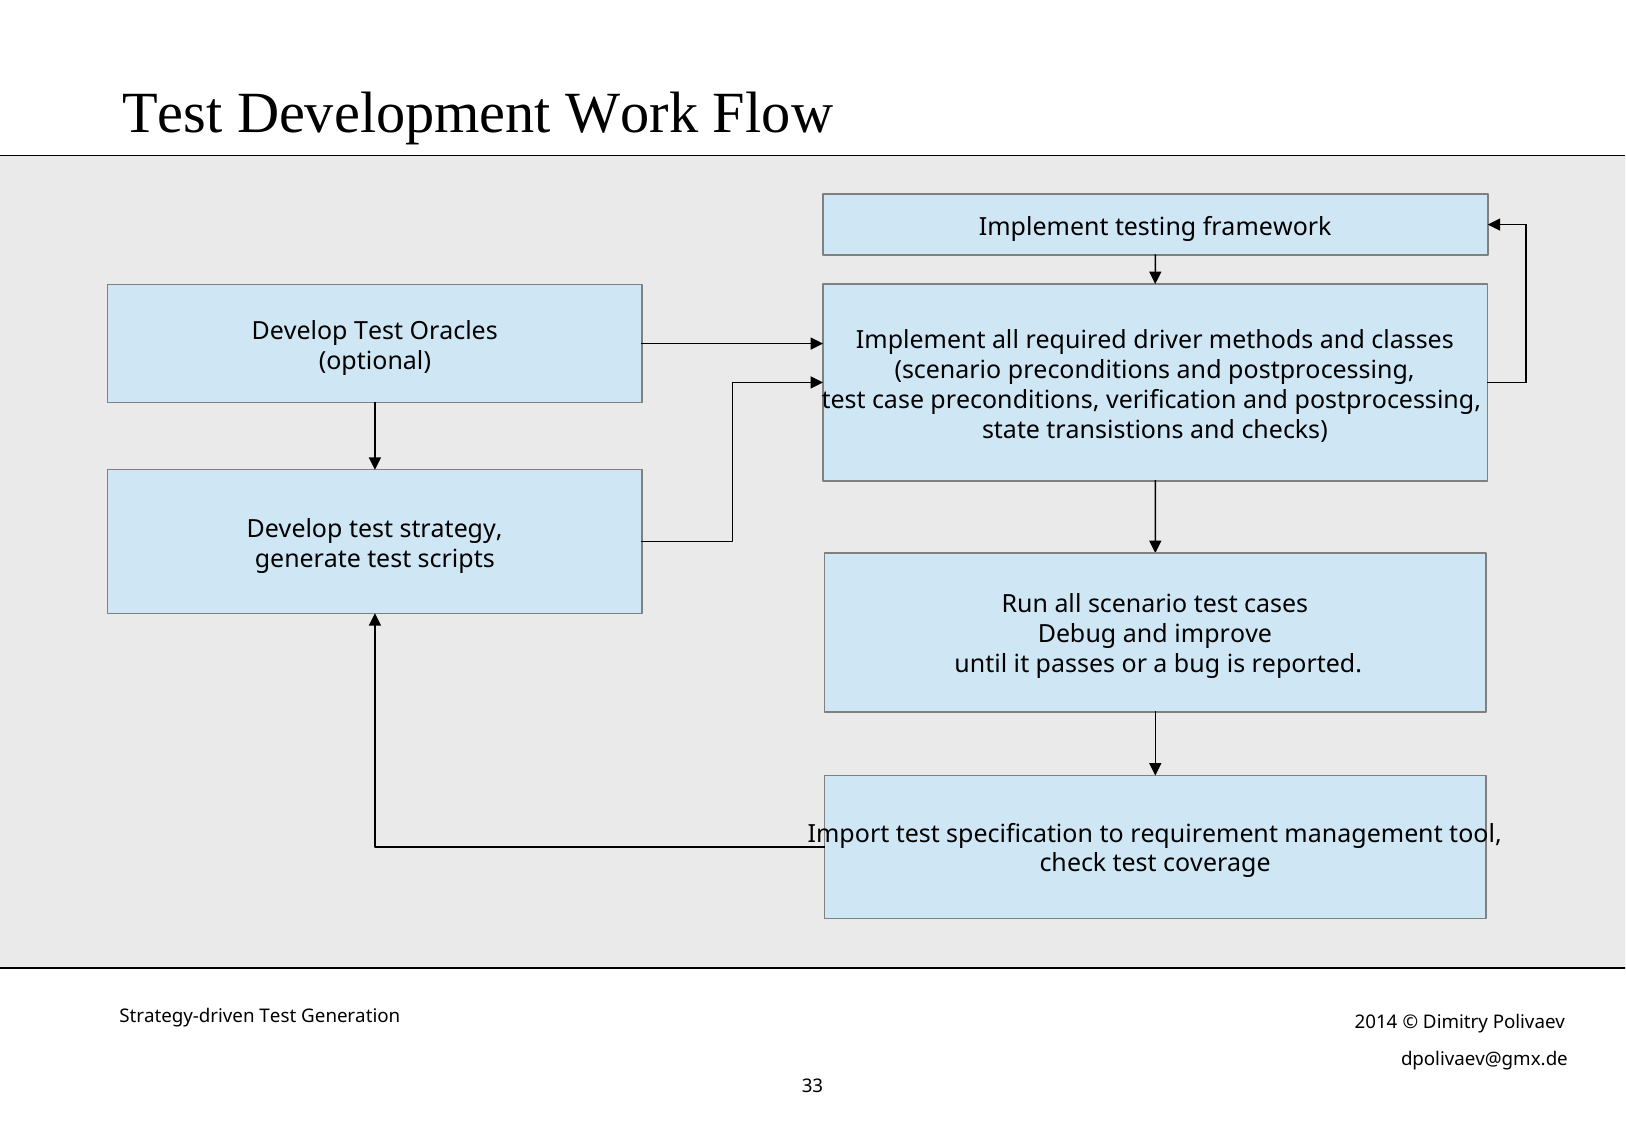

# Test Development Work Flow
Implement testing framework
Implement all required driver methods and classes
(scenario preconditions and postprocessing,
test case preconditions, verification and postprocessing,
state transistions and checks)
Develop Test Oracles
(optional)
Develop test strategy,
generate test scripts
Run all scenario test cases
Debug and improve
 until it passes or a bug is reported.
Import test specification to requirement management tool,
check test coverage